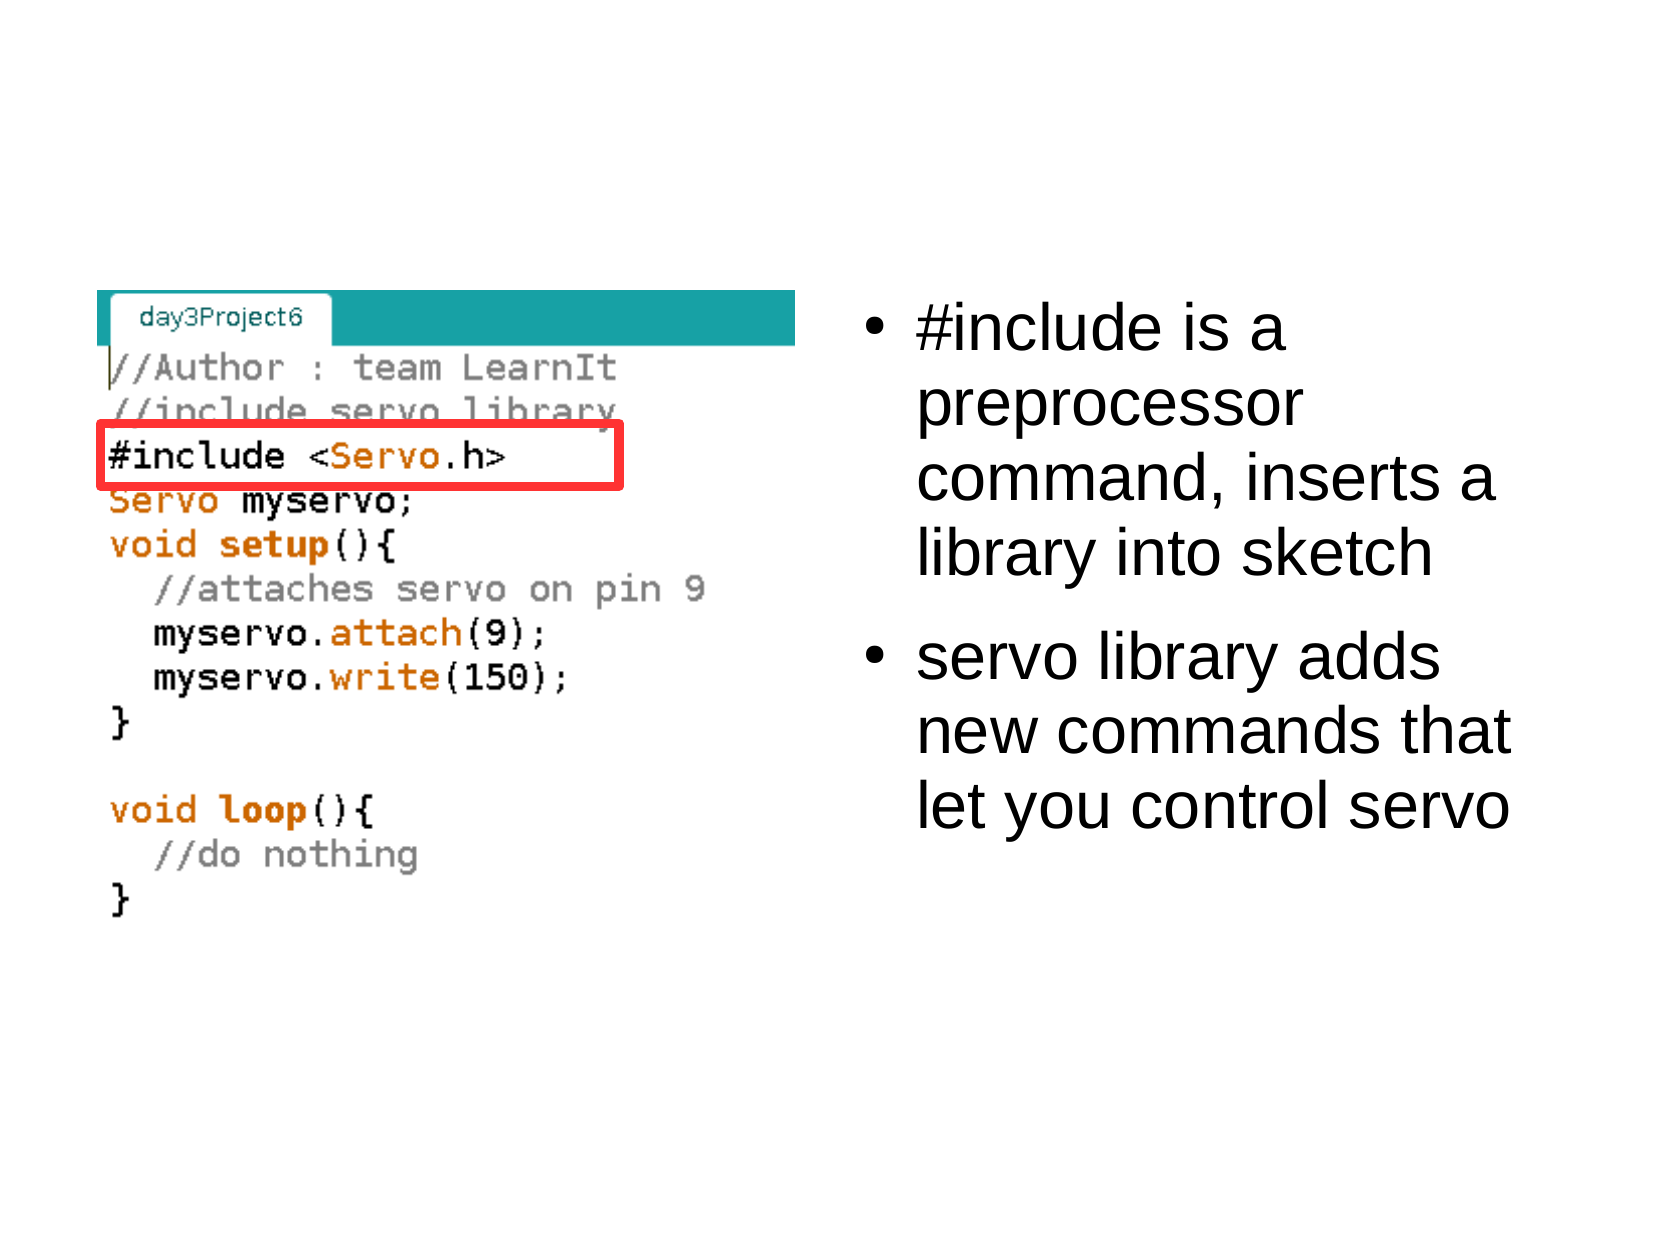

#
#include is a preprocessor command, inserts a library into sketch
servo library adds new commands that let you control servo